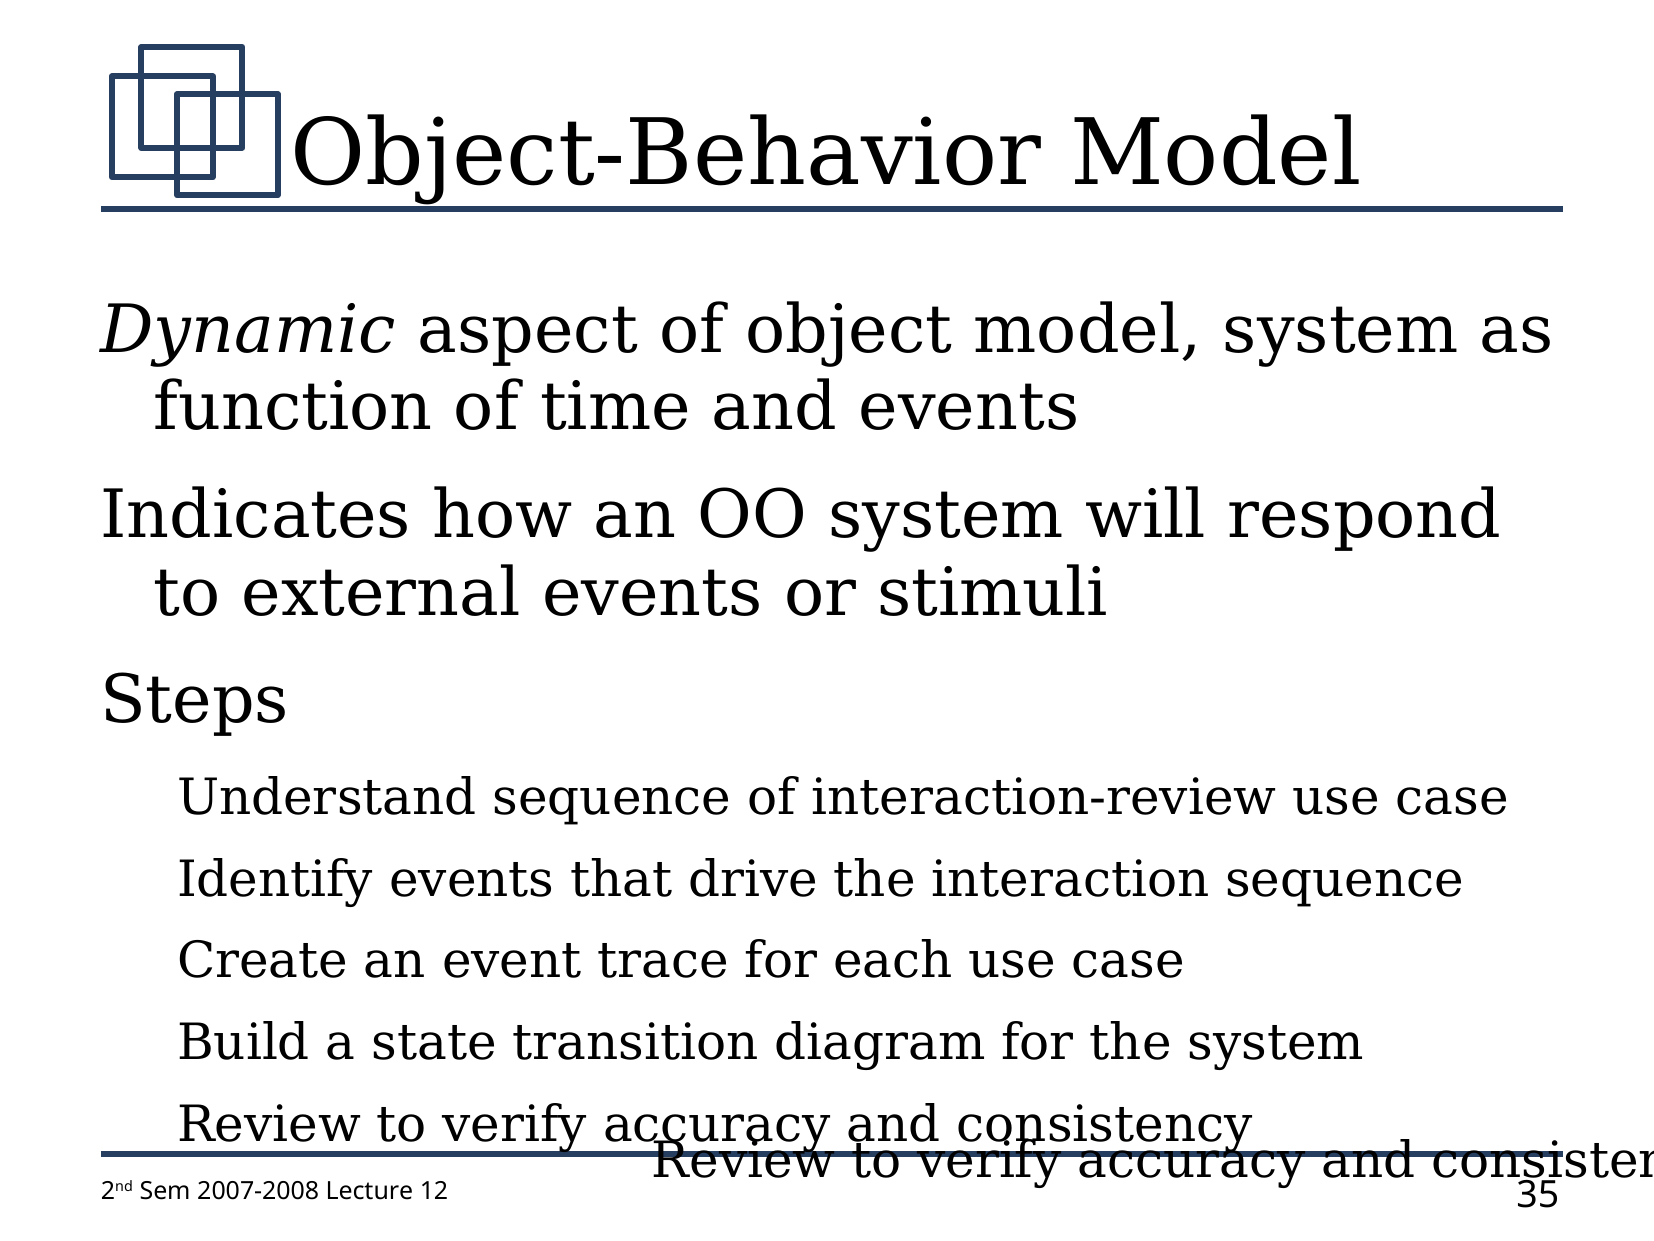

# Object-Behavior Model
Dynamic aspect of object model, system as function of time and events
Indicates how an OO system will respond to external events or stimuli
Steps
Understand sequence of interaction-review use case
Identify events that drive the interaction sequence
Create an event trace for each use case
Build a state transition diagram for the system
Review to verify accuracy and consistency
Review to verify accuracy and consistency